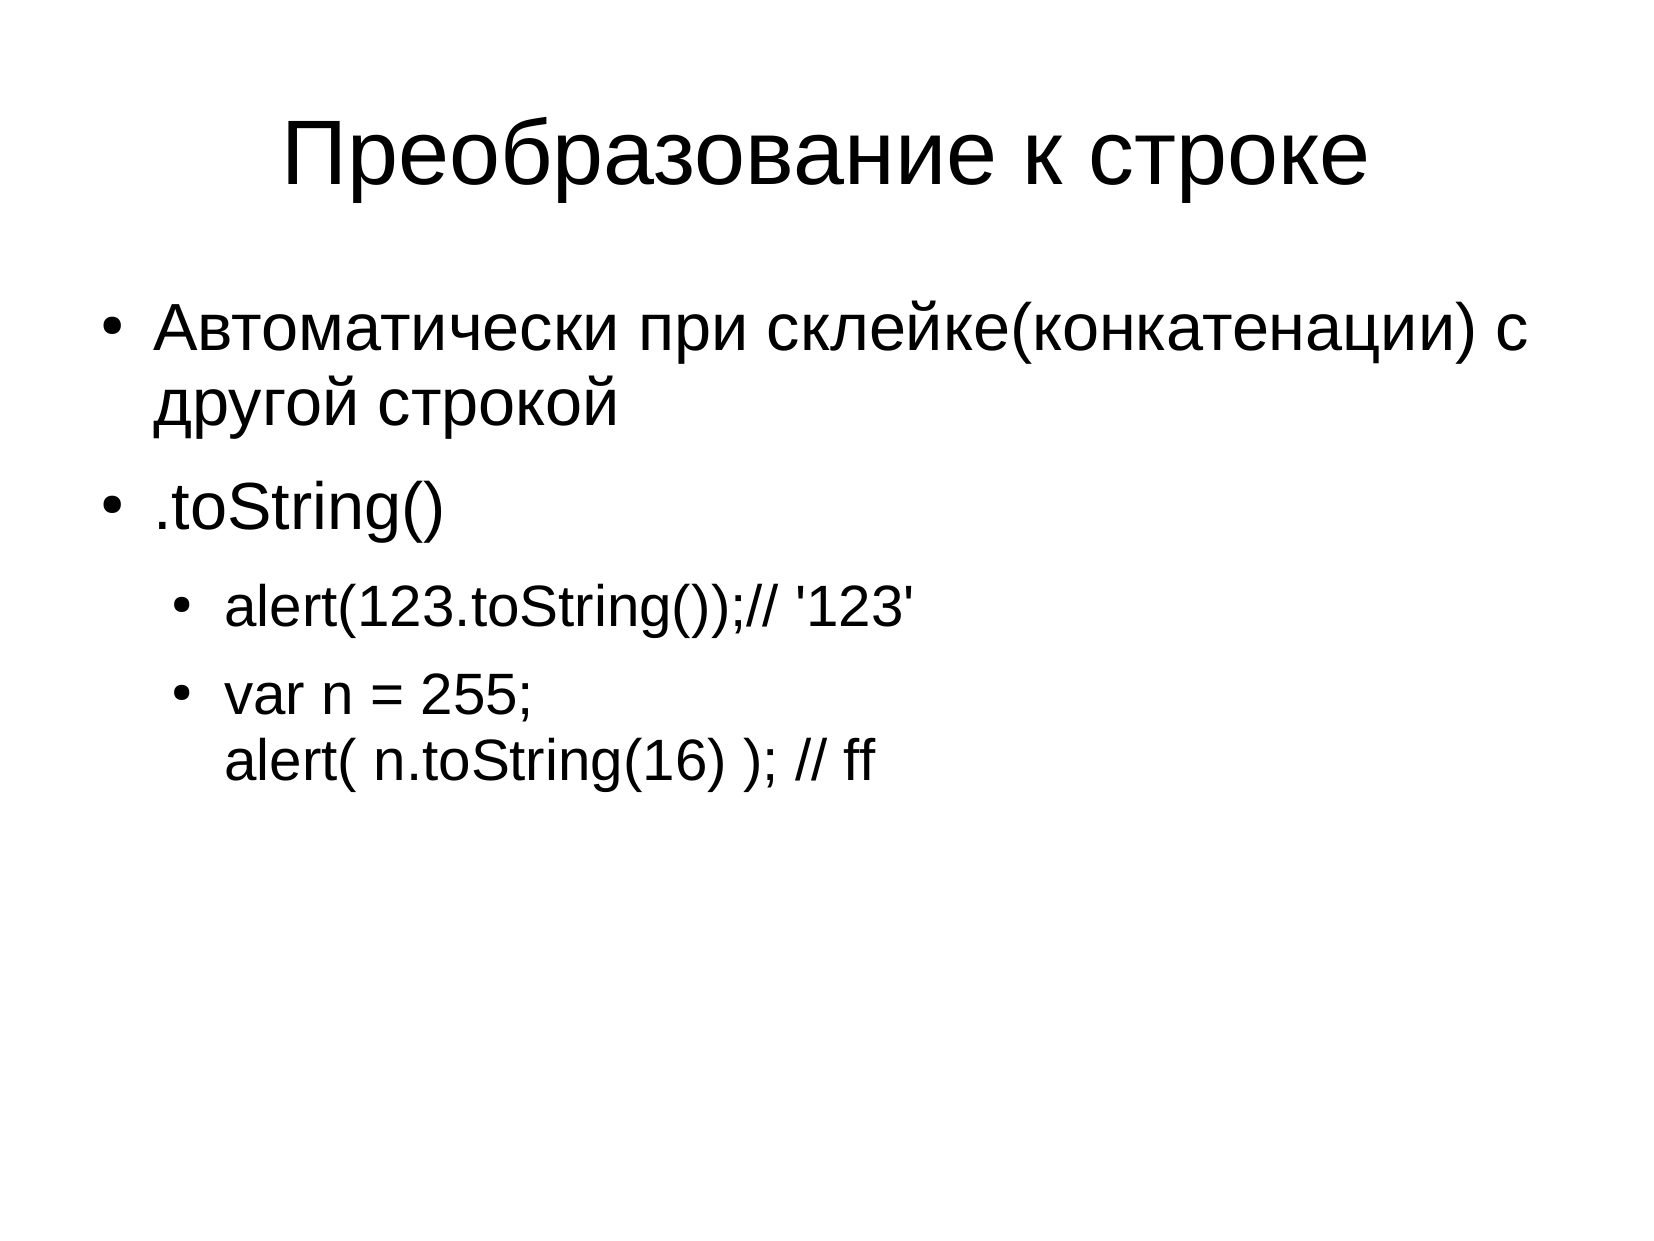

# Преобразование к строке
Автоматически при склейке(конкатенации) с другой строкой
.toString()
alert(123.toString());// '123'
var n = 255;
alert( n.toString(16) ); // ff